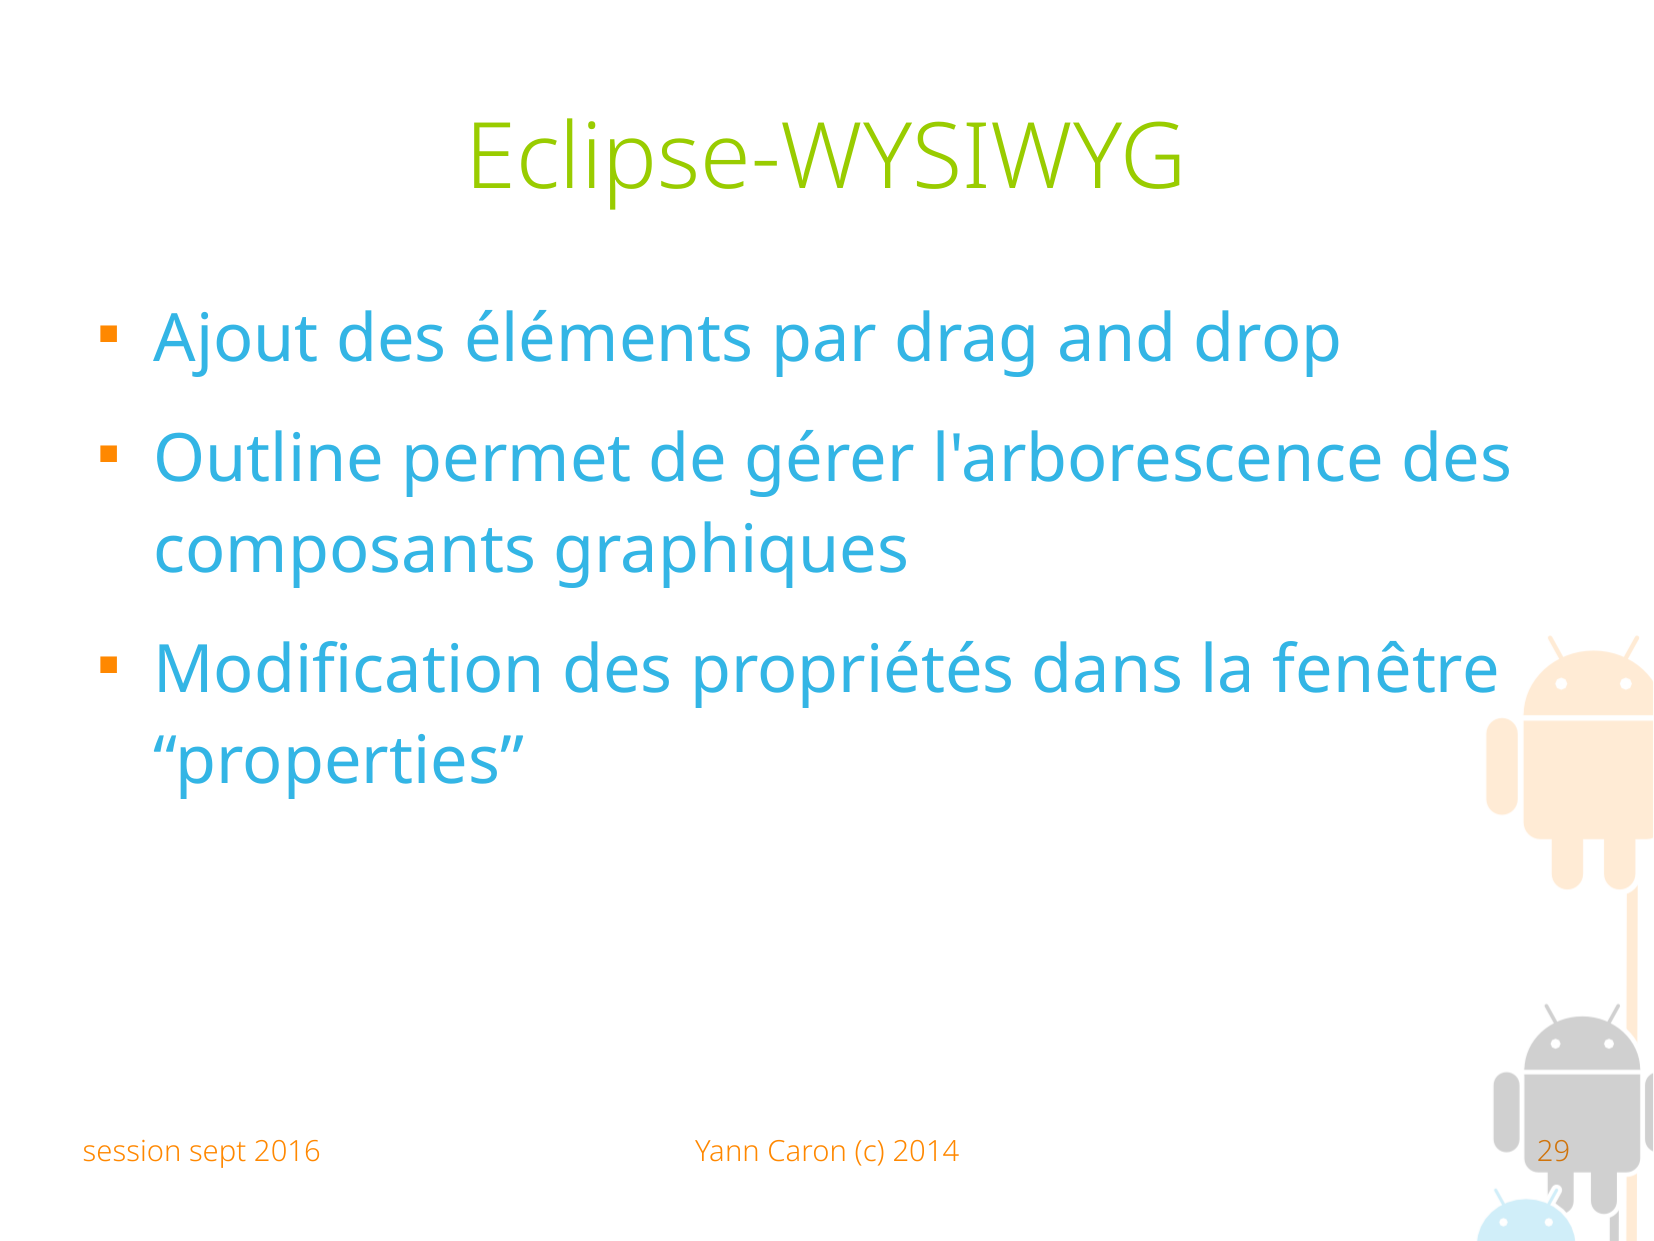

# Eclipse-WYSIWYG
Ajout des éléments par drag and drop
Outline permet de gérer l'arborescence des composants graphiques
Modification des propriétés dans la fenêtre “properties”
session sept 2016
Yann Caron (c) 2014
29